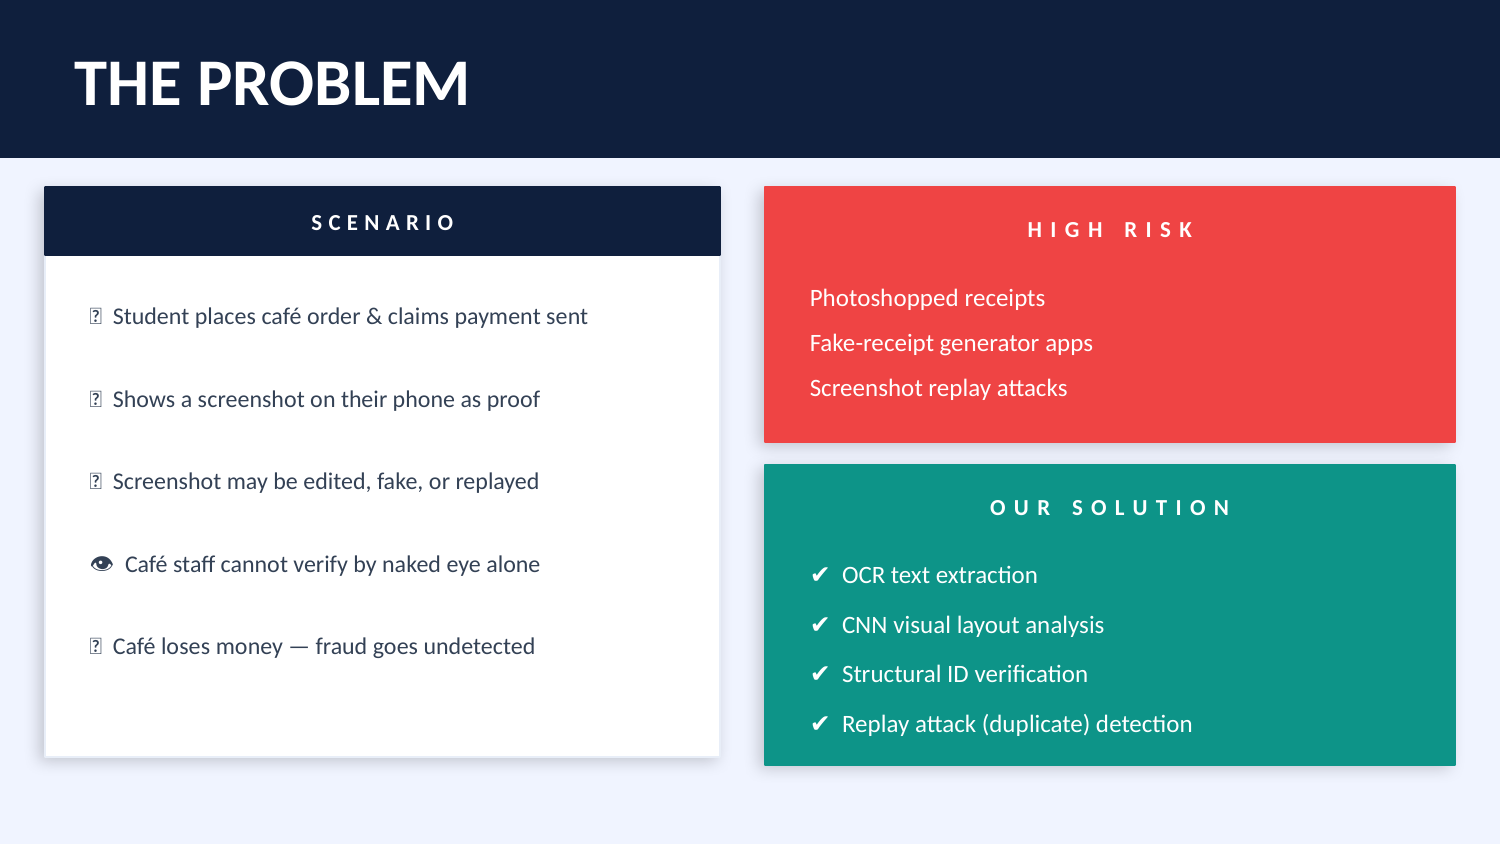

THE PROBLEM
SCENARIO
HIGH RISK
Photoshopped receipts
📱 Student places café order & claims payment sent
Fake-receipt generator apps
📸 Shows a screenshot on their phone as proof
Screenshot replay attacks
🧾 Screenshot may be edited, fake, or replayed
OUR SOLUTION
👁️ Café staff cannot verify by naked eye alone
✔ OCR text extraction
✔ CNN visual layout analysis
💸 Café loses money — fraud goes undetected
✔ Structural ID verification
✔ Replay attack (duplicate) detection